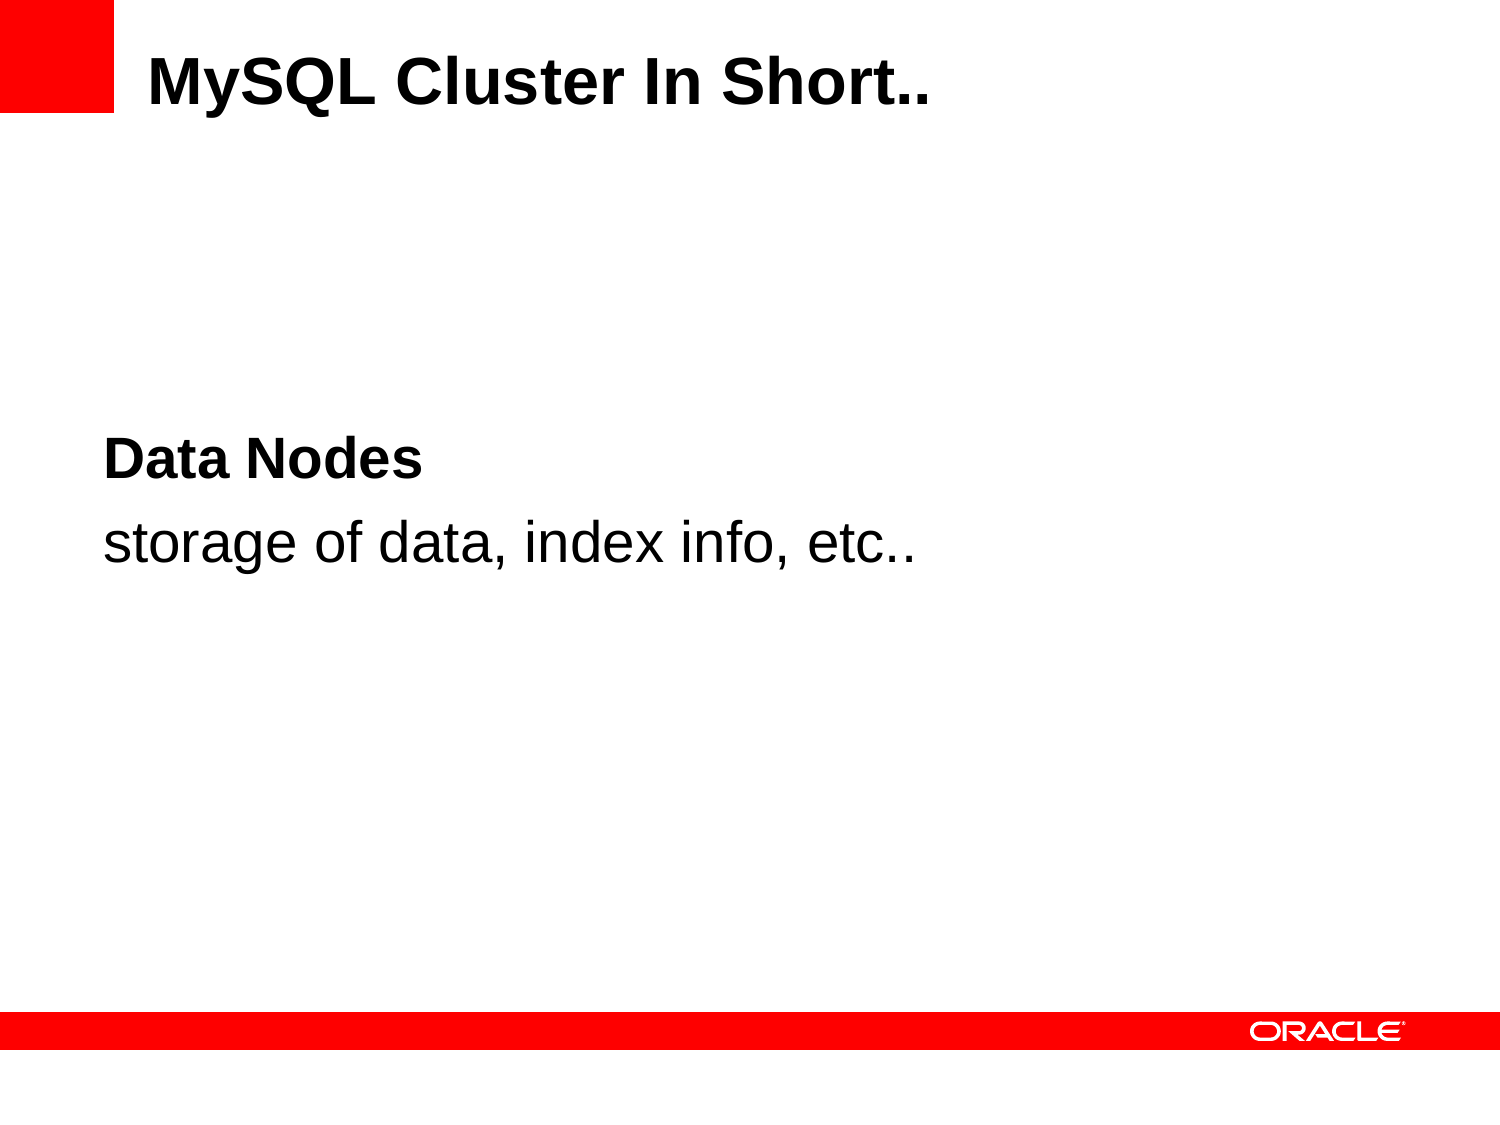

# MySQL Cluster In Short..
Data Nodes
storage of data, index info, etc..